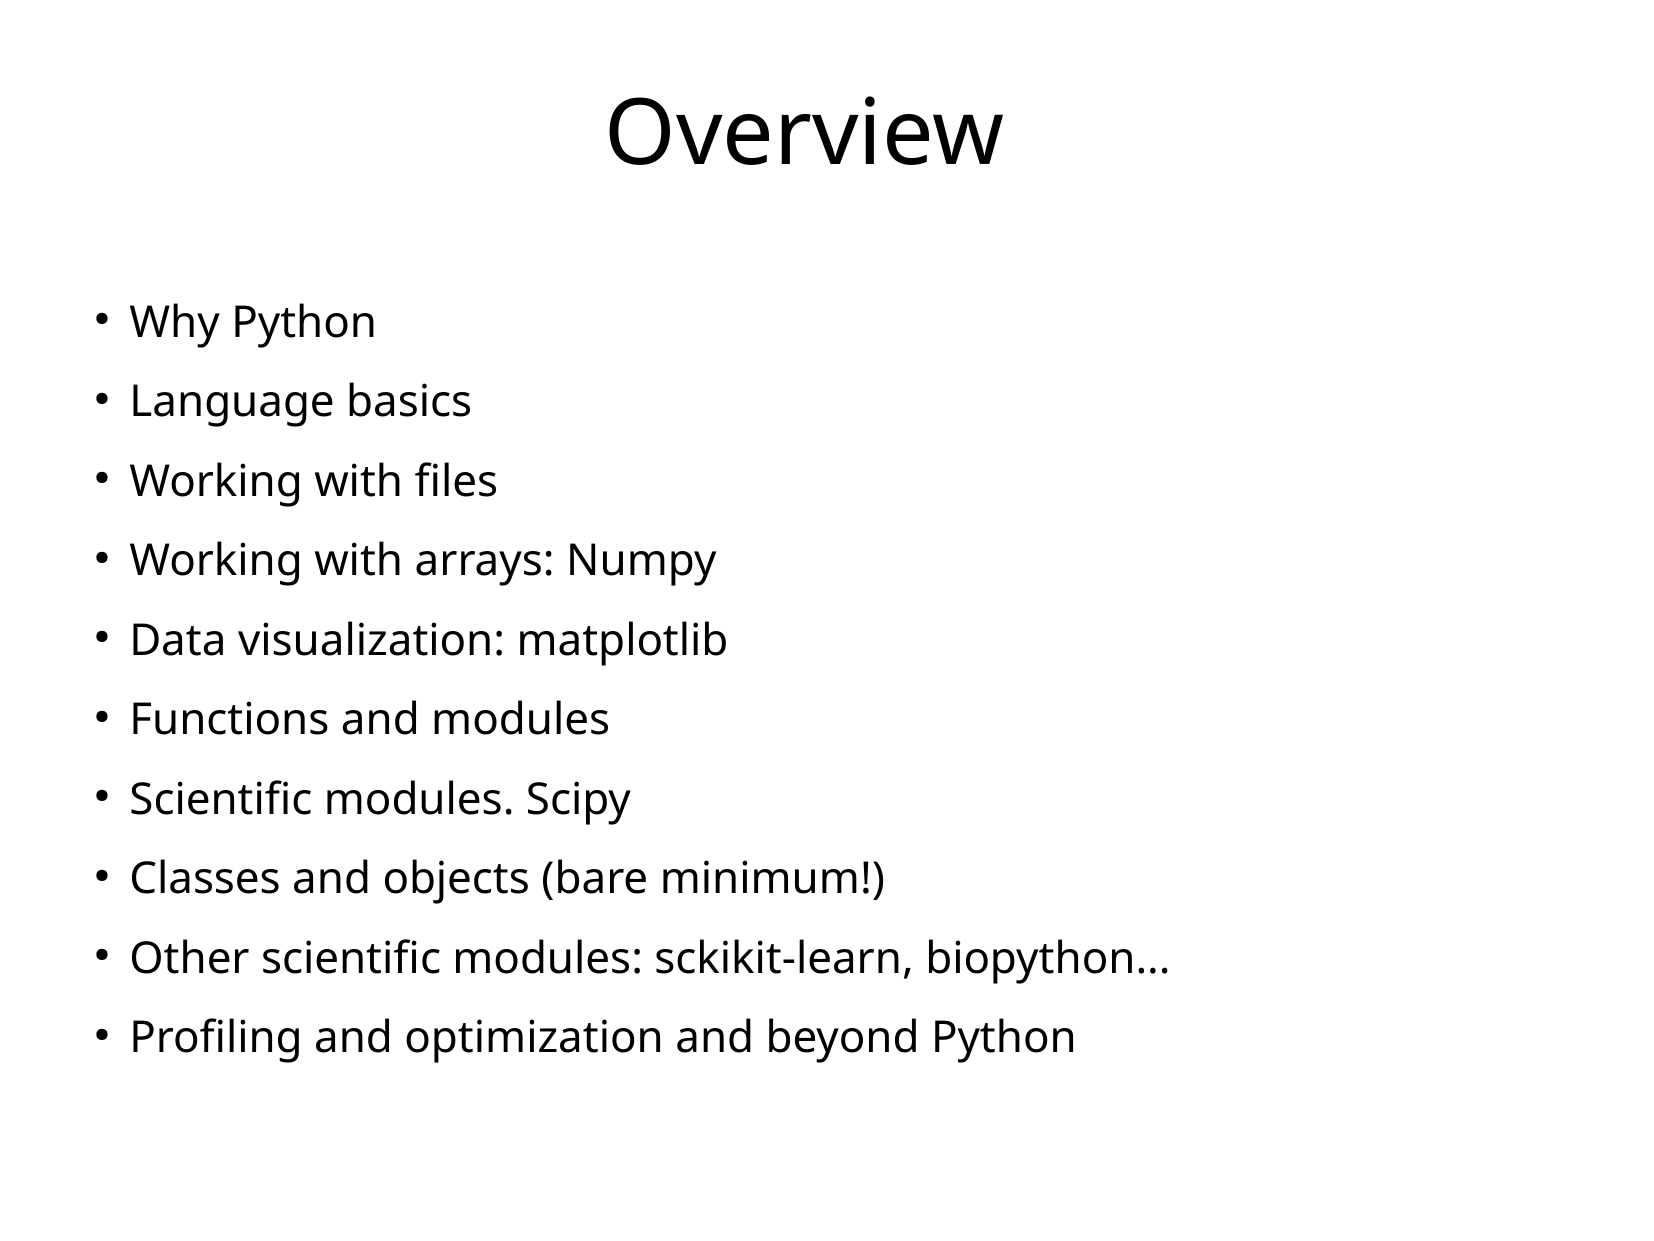

# Overview
Why Python
Language basics
Working with files
Working with arrays: Numpy
Data visualization: matplotlib
Functions and modules
Scientific modules. Scipy
Classes and objects (bare minimum!)
Other scientific modules: sckikit-learn, biopython...
Profiling and optimization and beyond Python